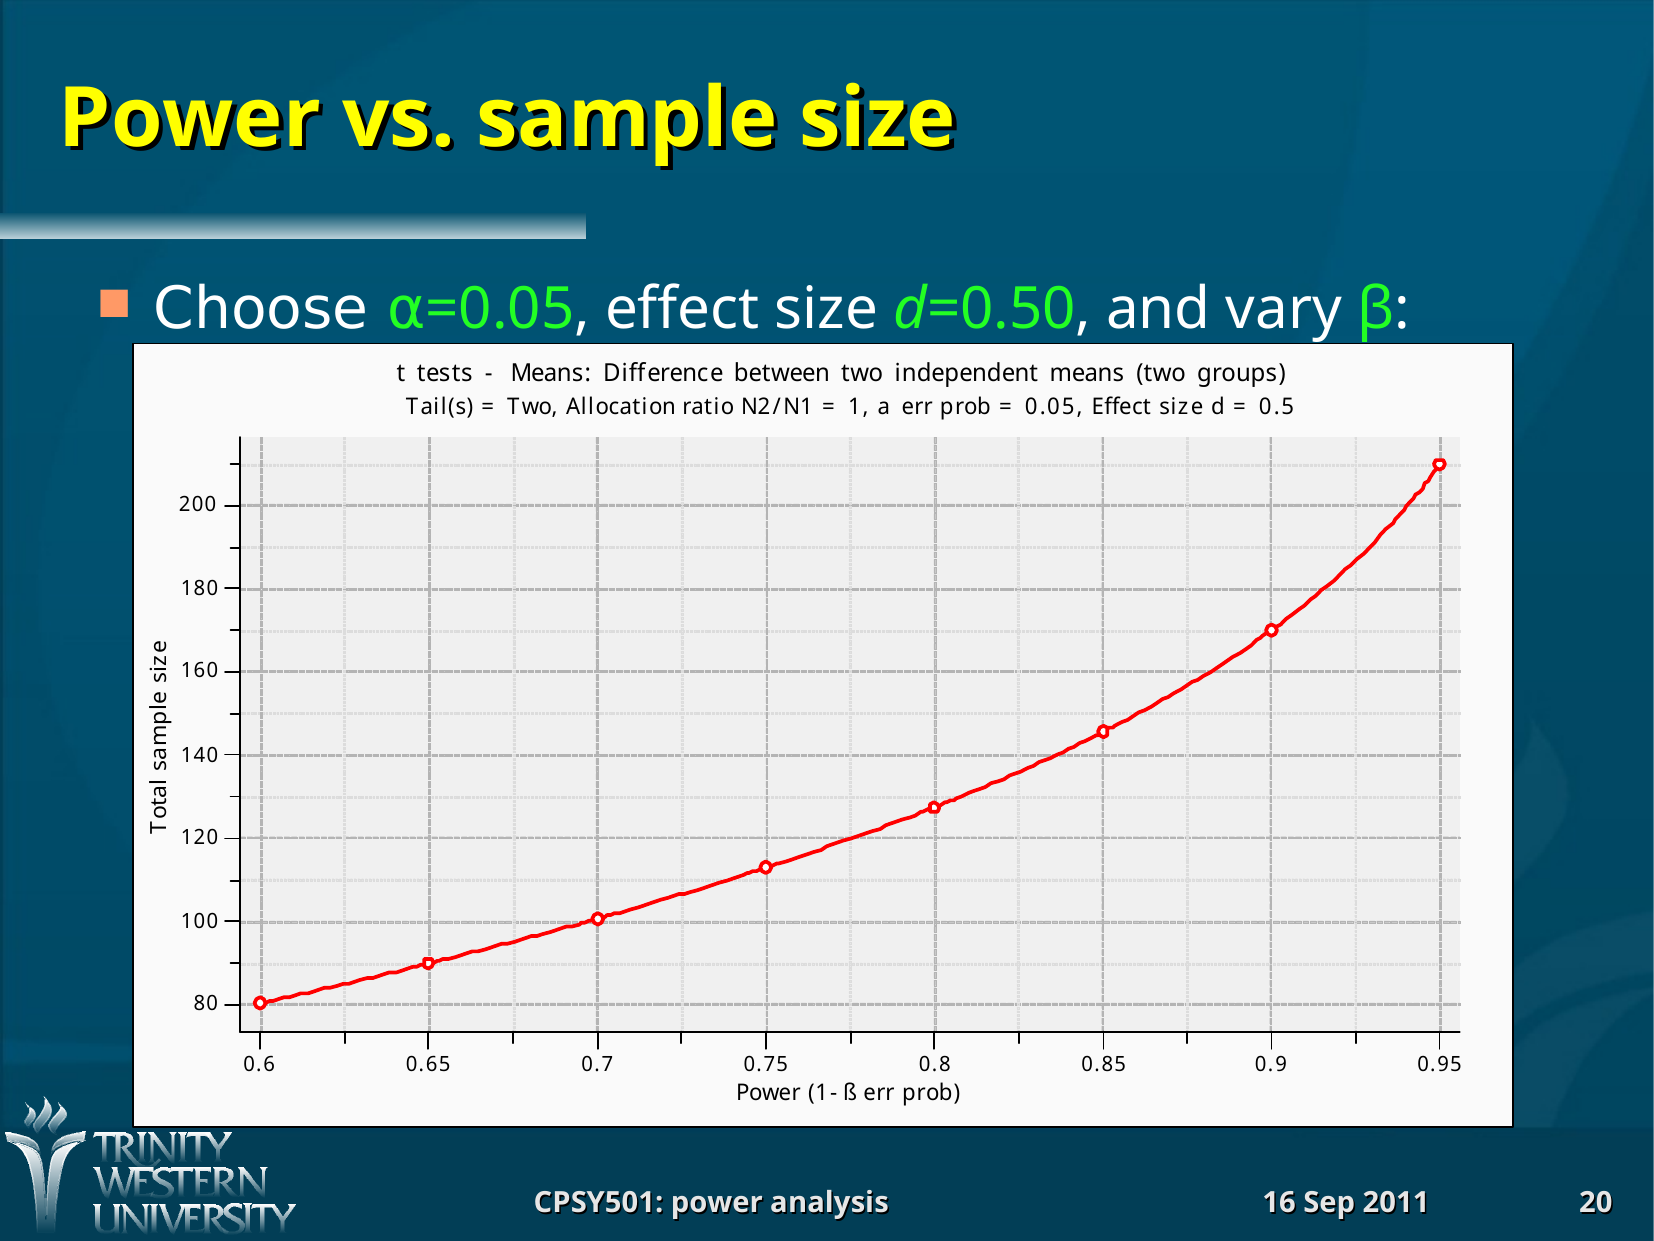

# Power vs. sample size
Choose α=0.05, effect size d=0.50, and vary β:
CPSY501: power analysis
16 Sep 2011
20